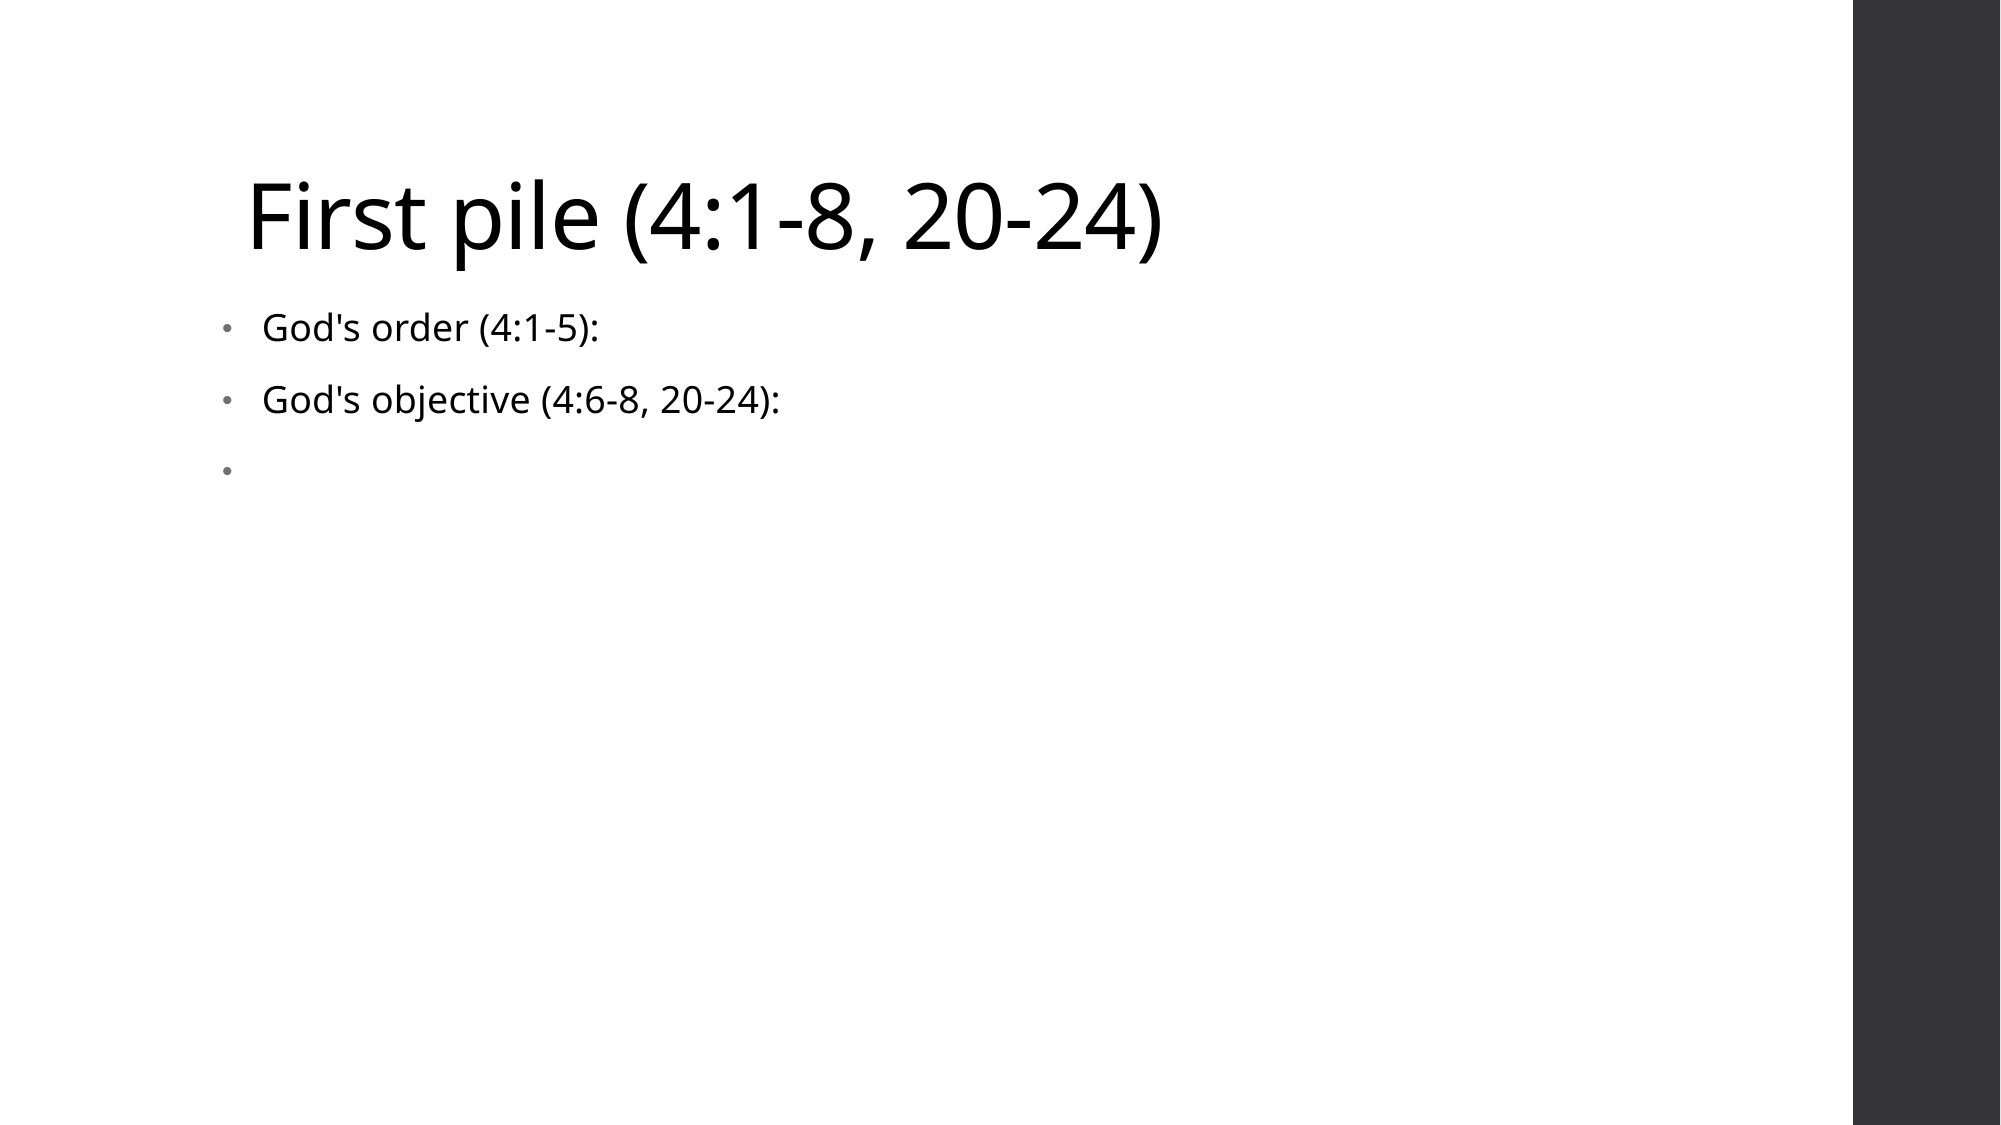

# First pile (4:1-8, 20-24)
 God's order (4:1-5):
 God's objective (4:6-8, 20-24):